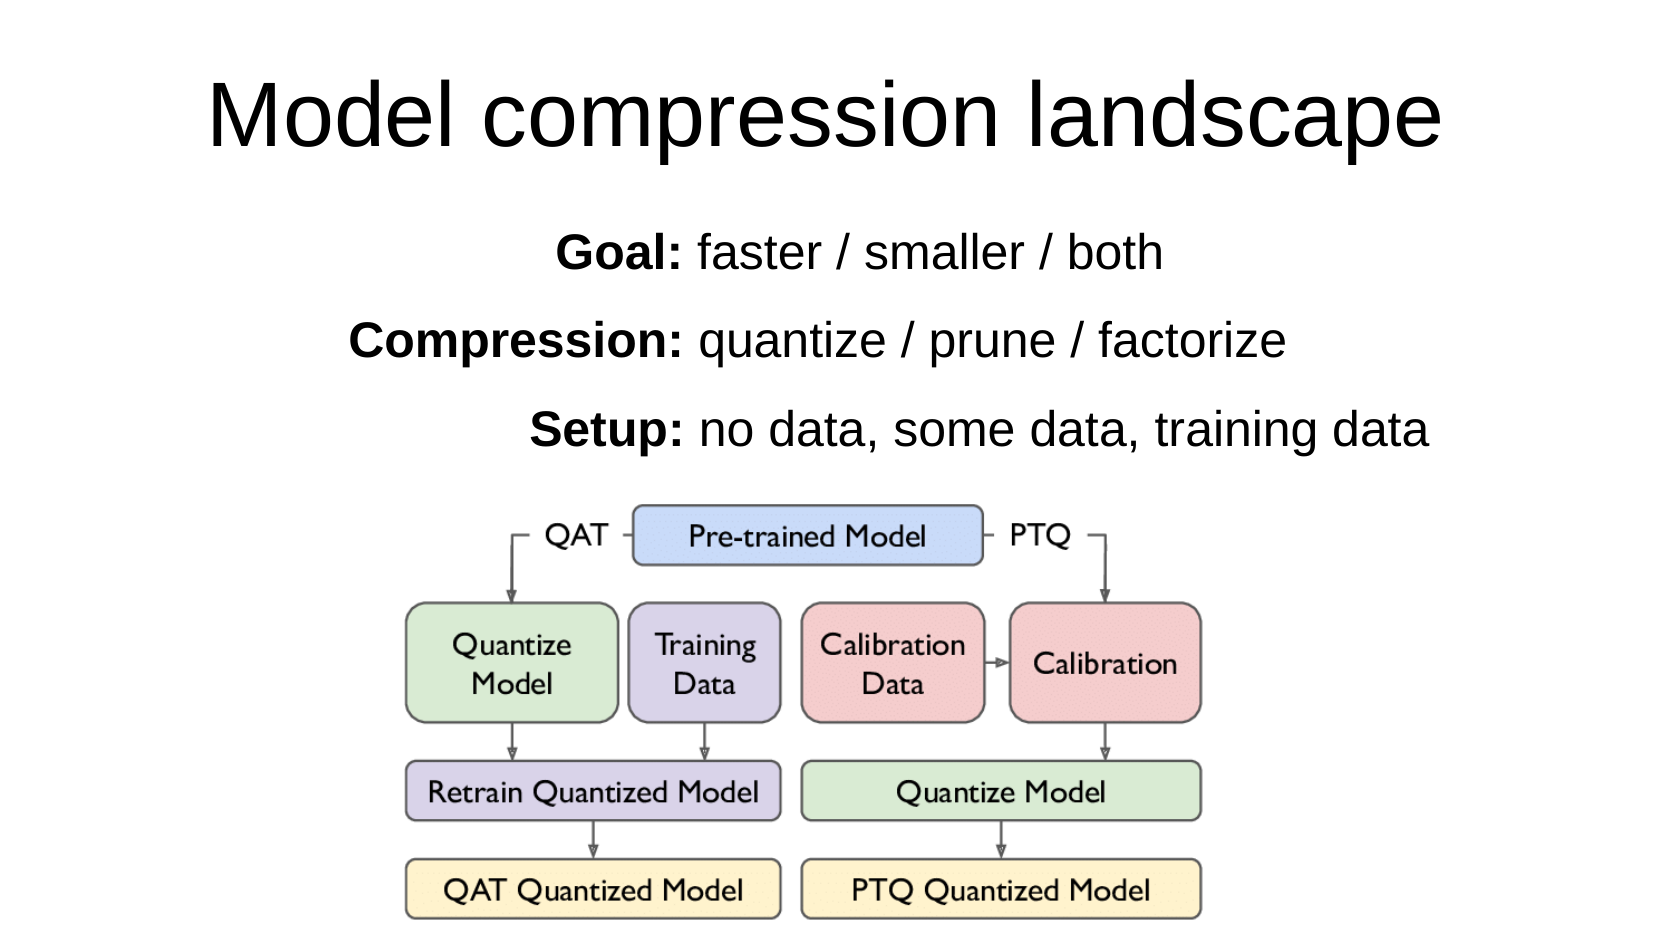

# Model compression landscape
 Goal: faster / smaller / both
Compression: quantize / prune / factorize
 Setup: no data, some data, training data